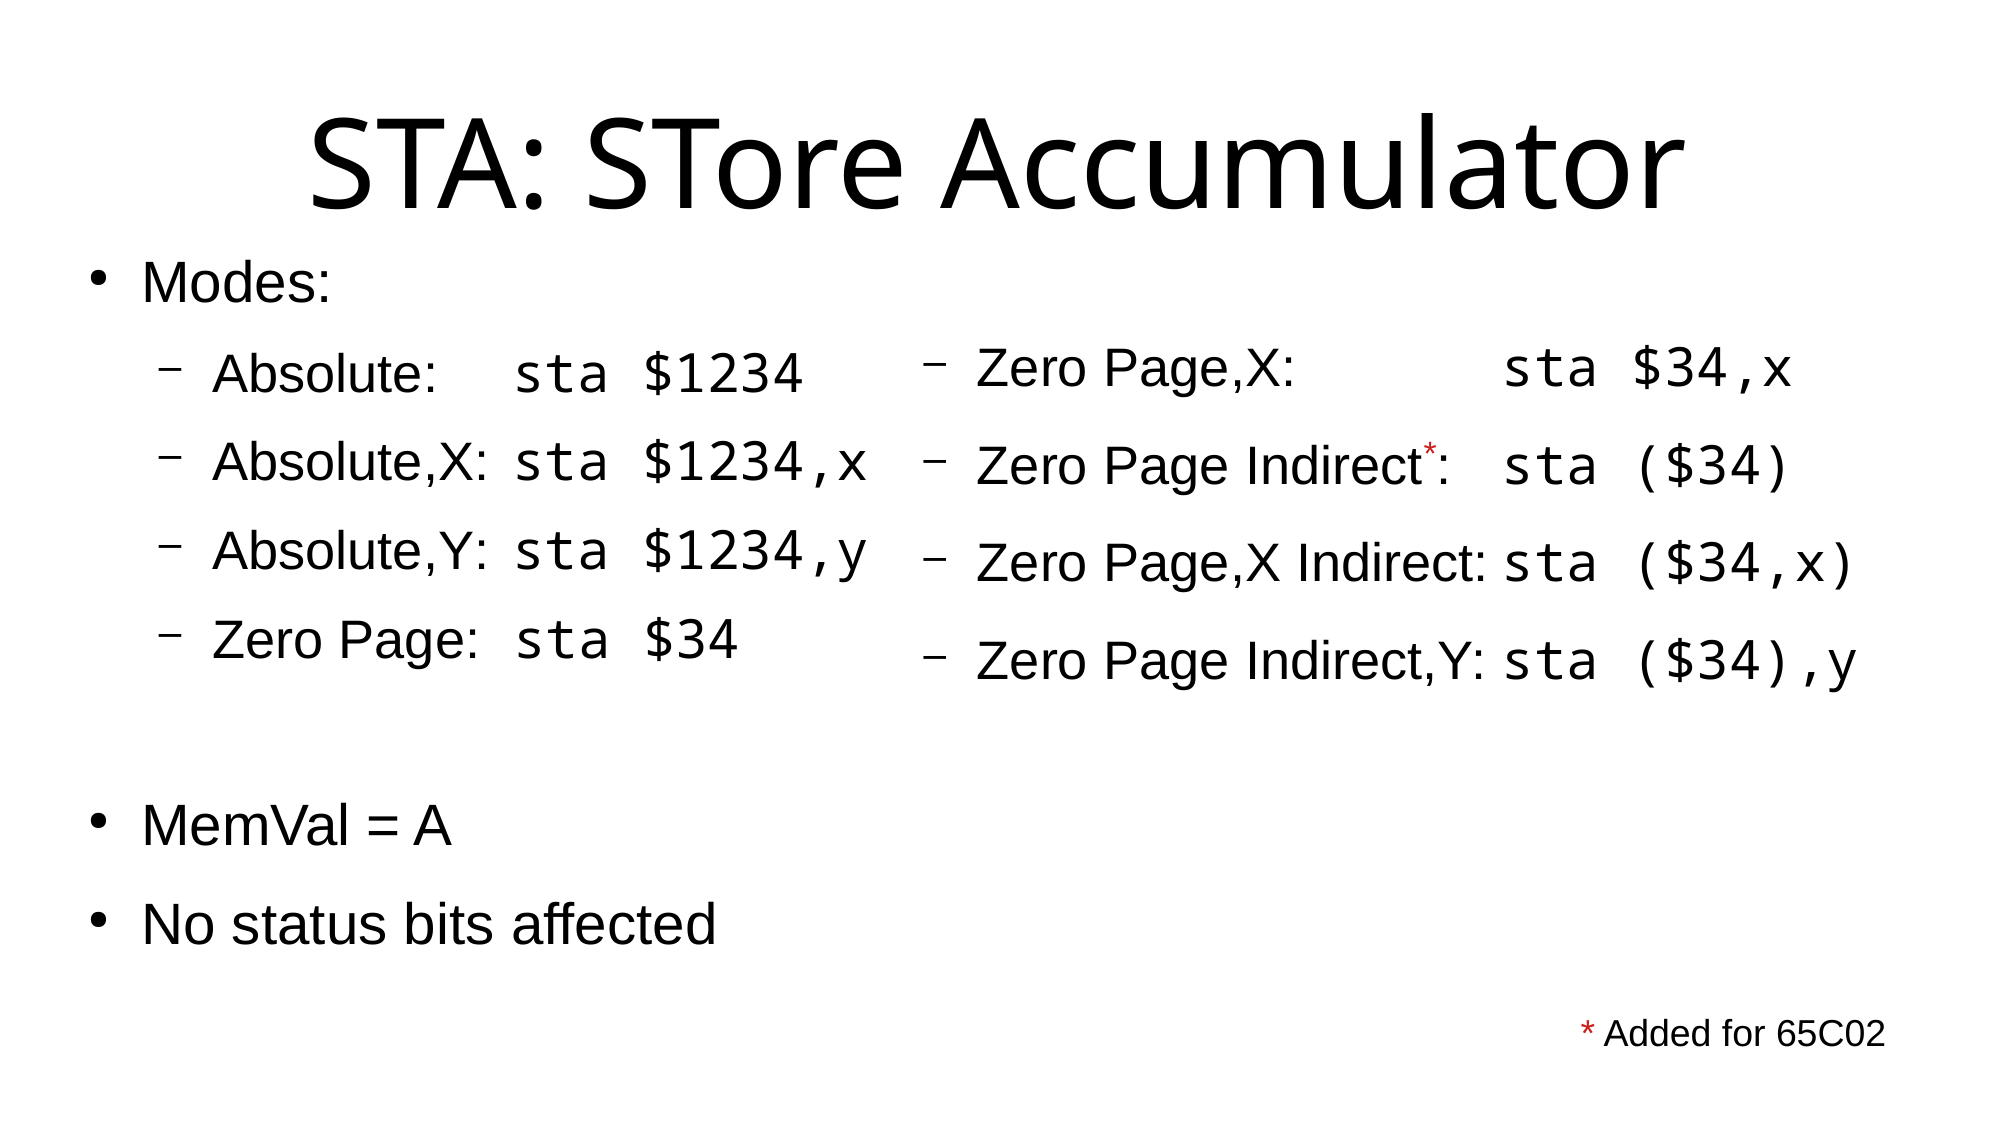

STA: STore Accumulator
Zero Page,X:			sta $34,x
Zero Page Indirect*:	sta ($34)
Zero Page,X Indirect:	sta ($34,x)
Zero Page Indirect,Y: sta ($34),y
# Modes:
Absolute:	sta $1234
Absolute,X:	sta $1234,x
Absolute,Y:	sta $1234,y
Zero Page: sta $34
MemVal = A
No status bits affected
* Added for 65C02